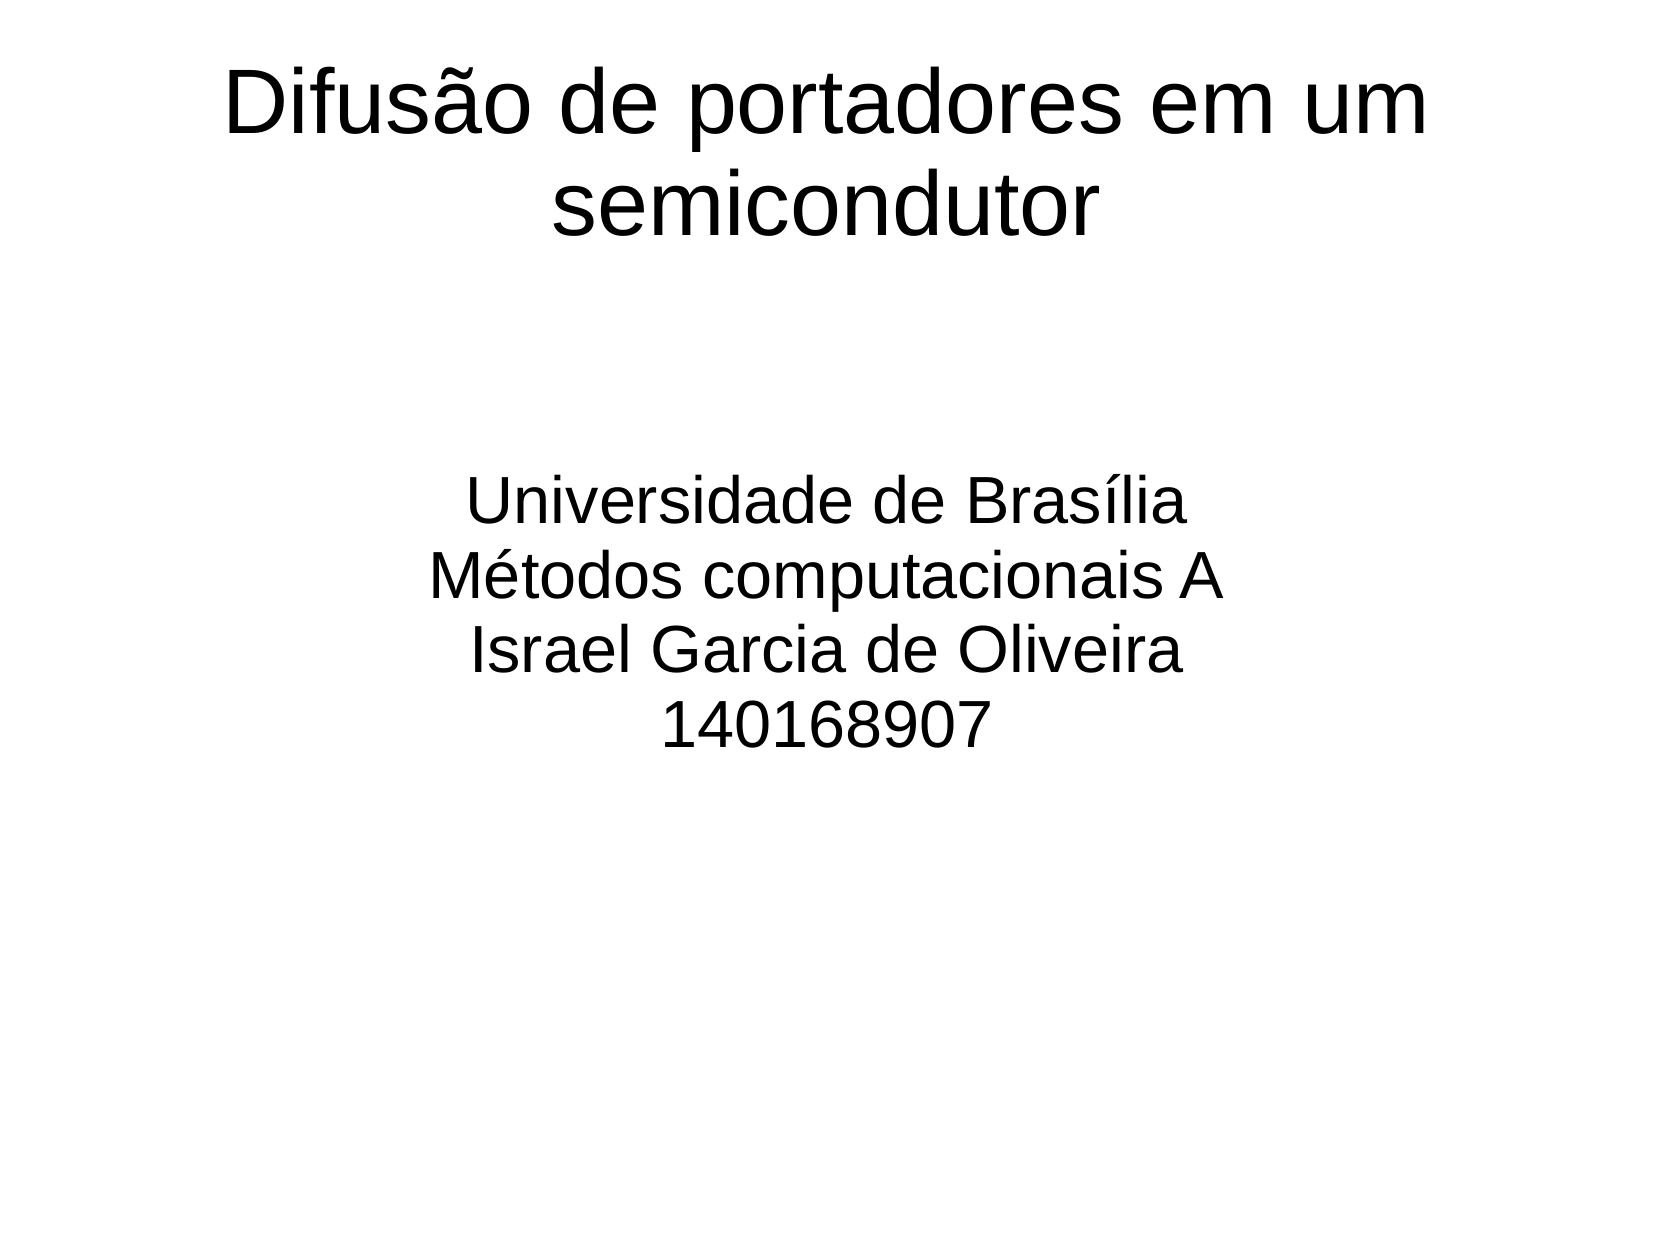

# Difusão de portadores em um semicondutor
Universidade de Brasília
Métodos computacionais A
Israel Garcia de Oliveira
140168907